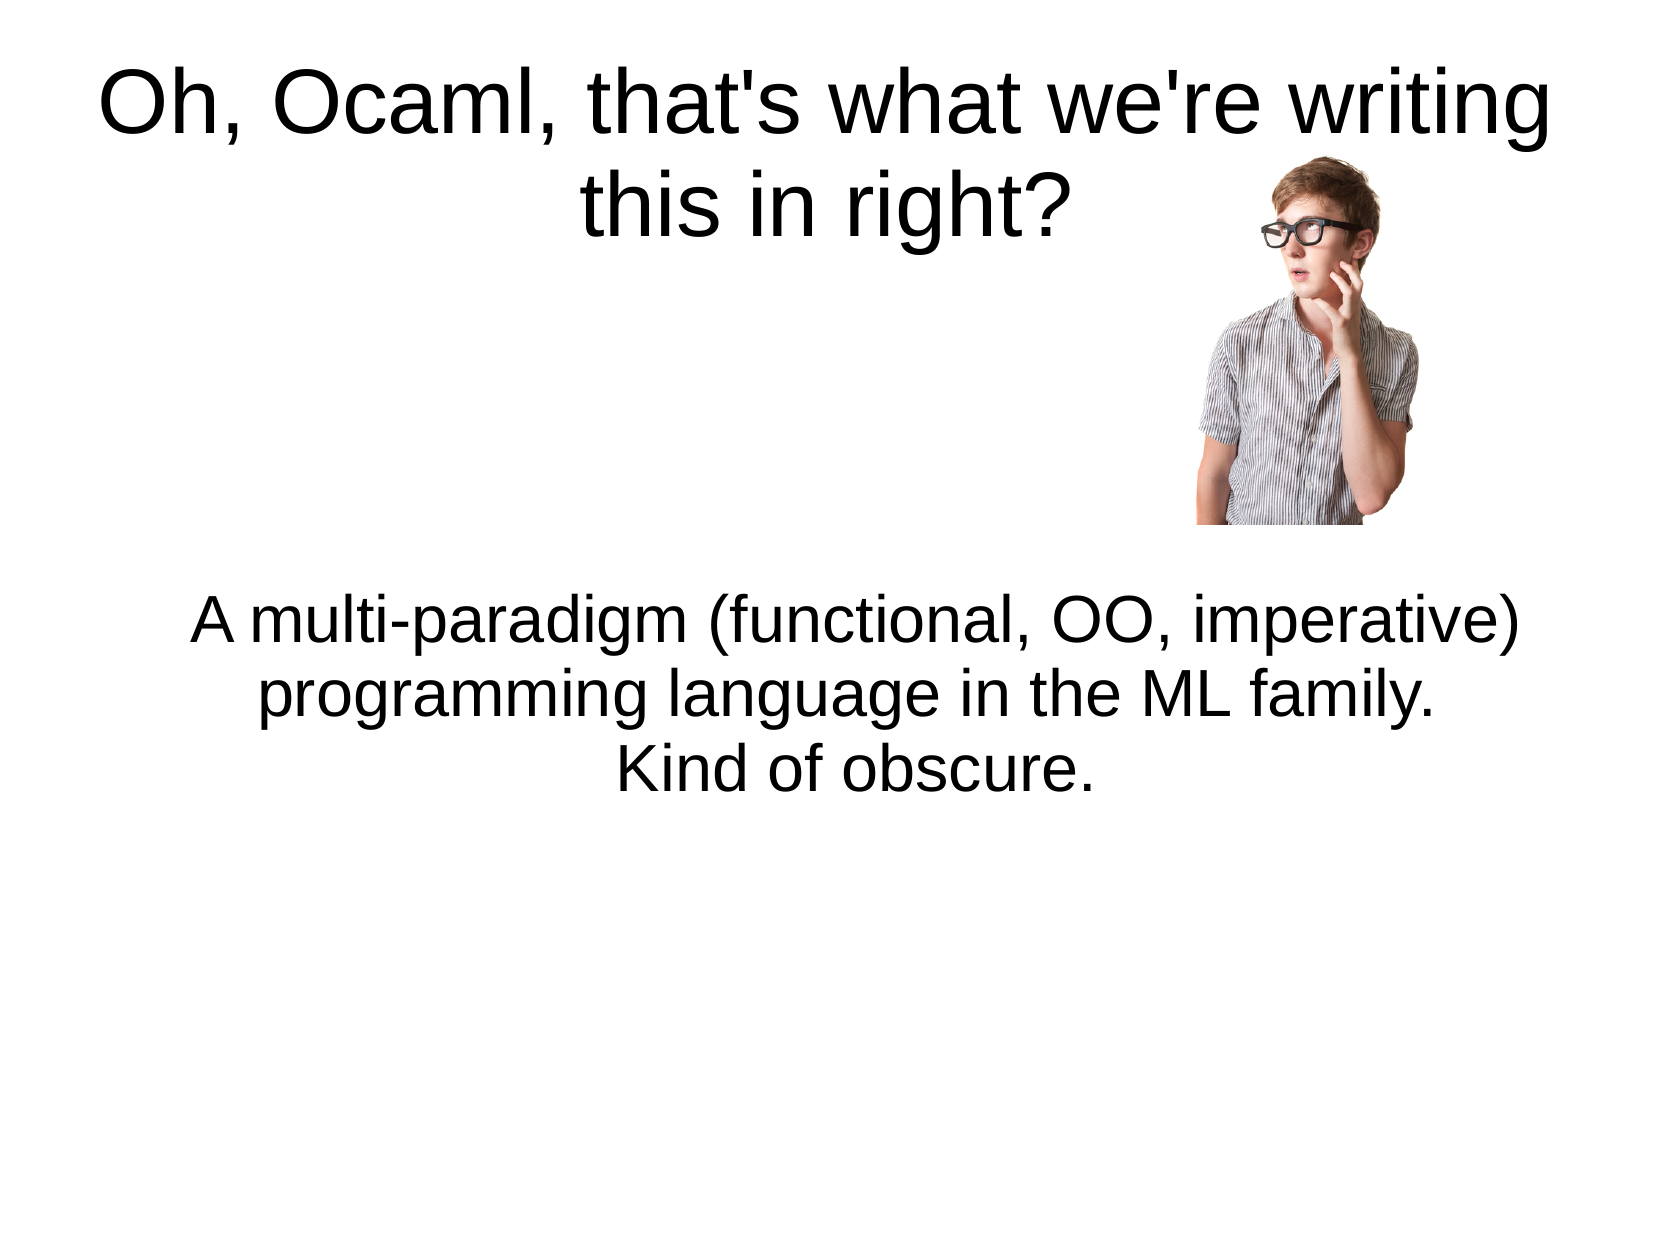

# Oh, Ocaml, that's what we're writing this in right?
A multi-paradigm (functional, OO, imperative) programming language in the ML family.
Kind of obscure.